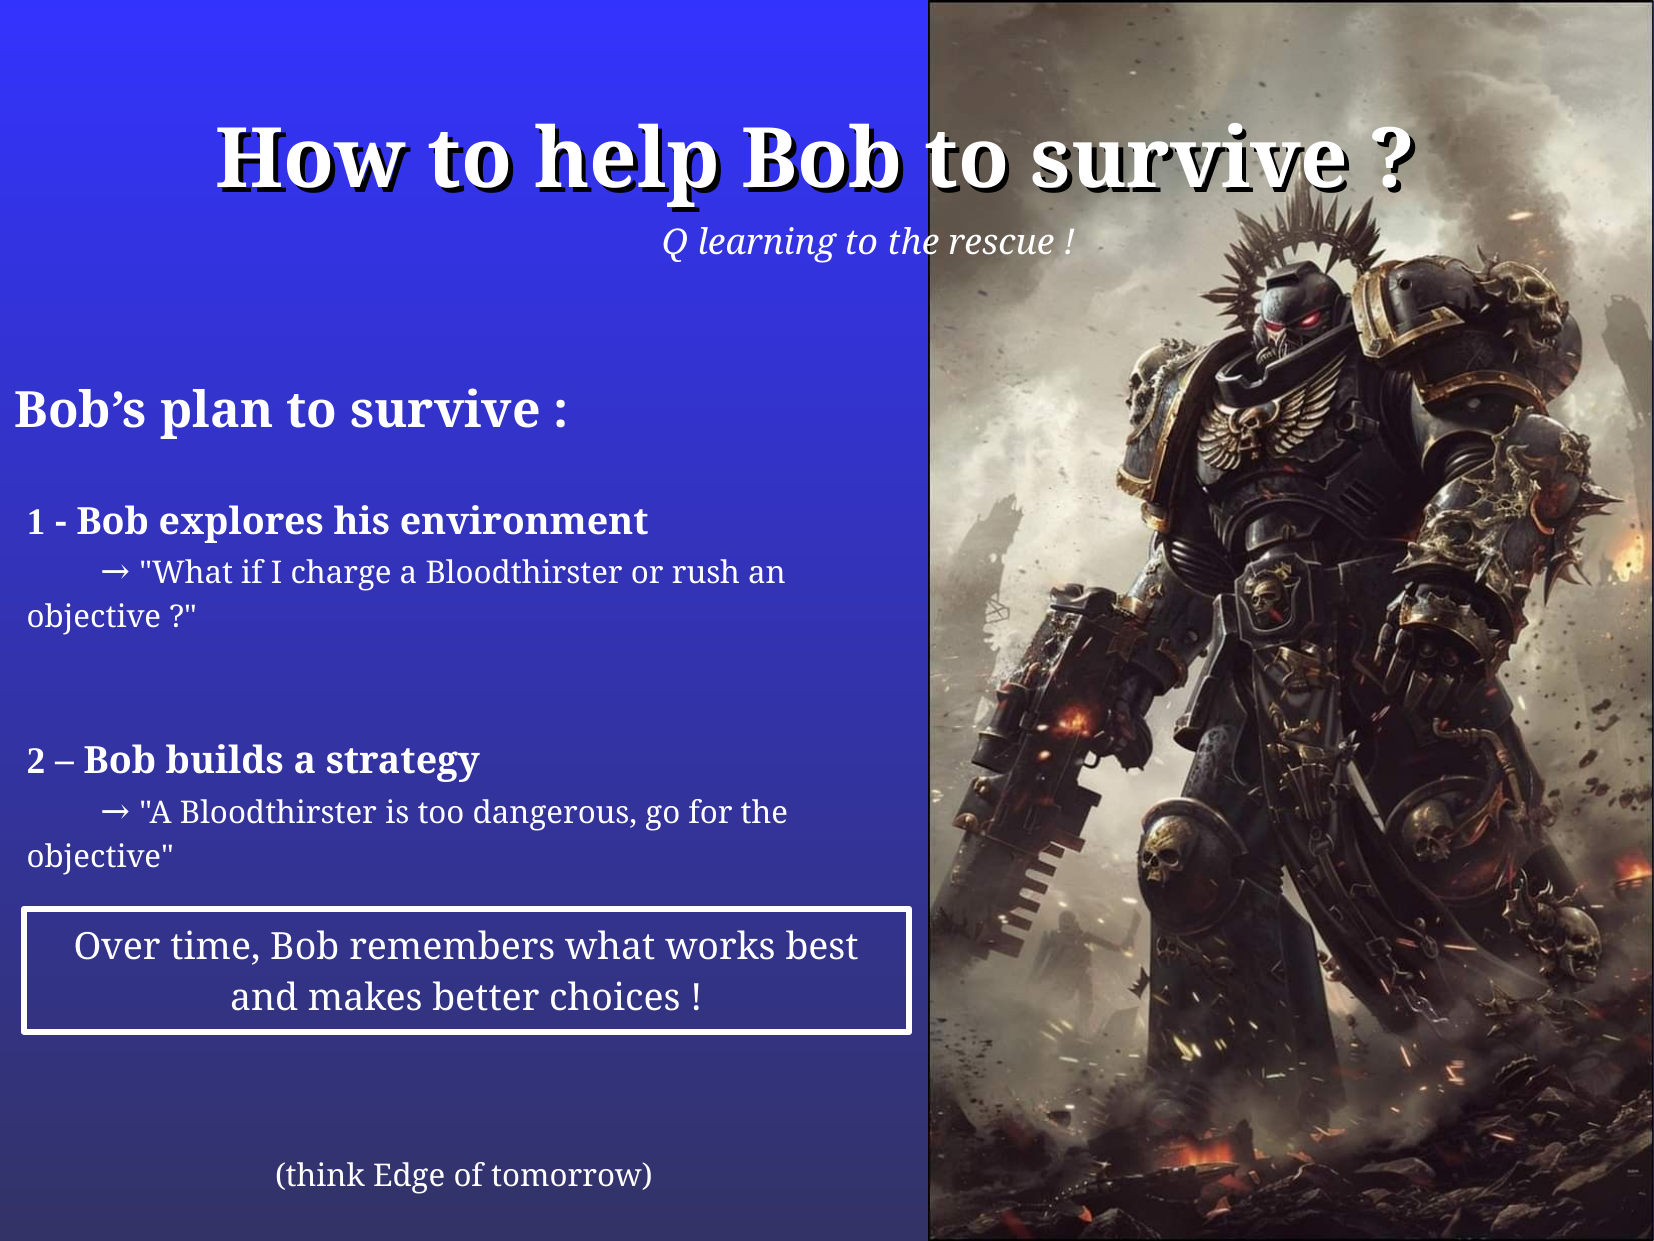

How to help Bob to survive ?
 Q learning to the rescue !
Bob’s plan to survive :
1 - Bob explores his environment
	→ "What if I charge a Bloodthirster or rush an objective ?"
2 – Bob builds a strategy
	→ "A Bloodthirster is too dangerous, go for the objective"
Over time, Bob remembers what works best and makes better choices !
(think Edge of tomorrow)